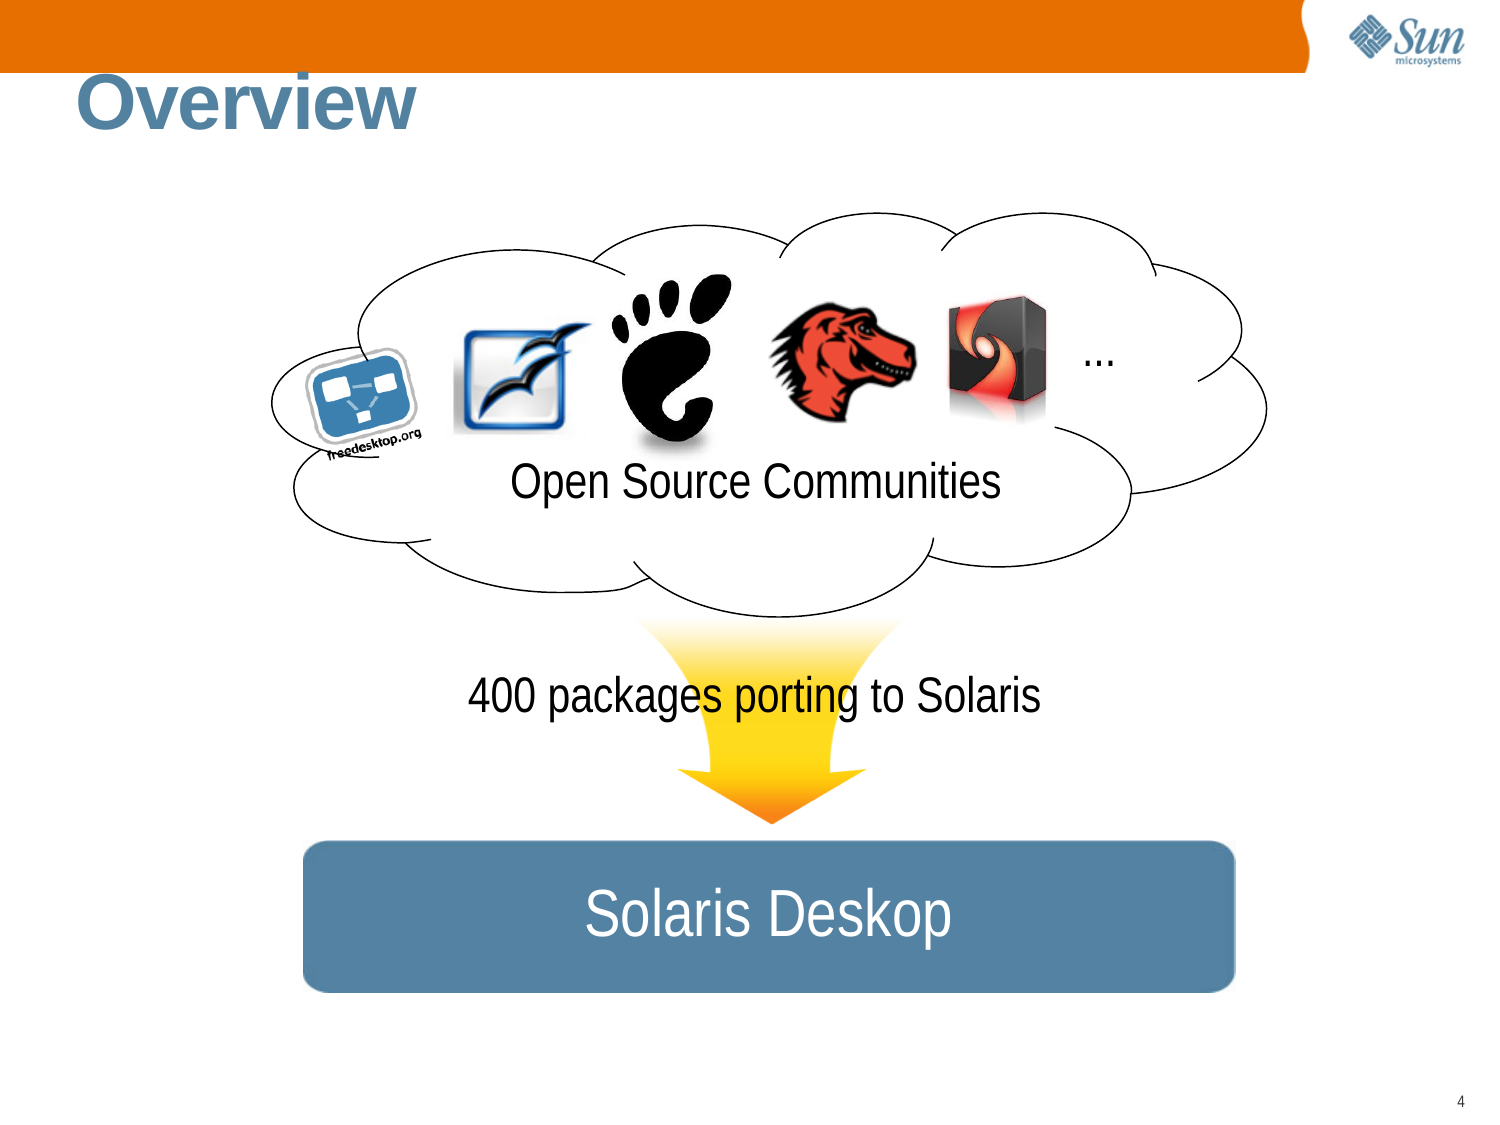

# Overview
...
Open Source Communities
400 packages porting to Solaris
Solaris Deskop